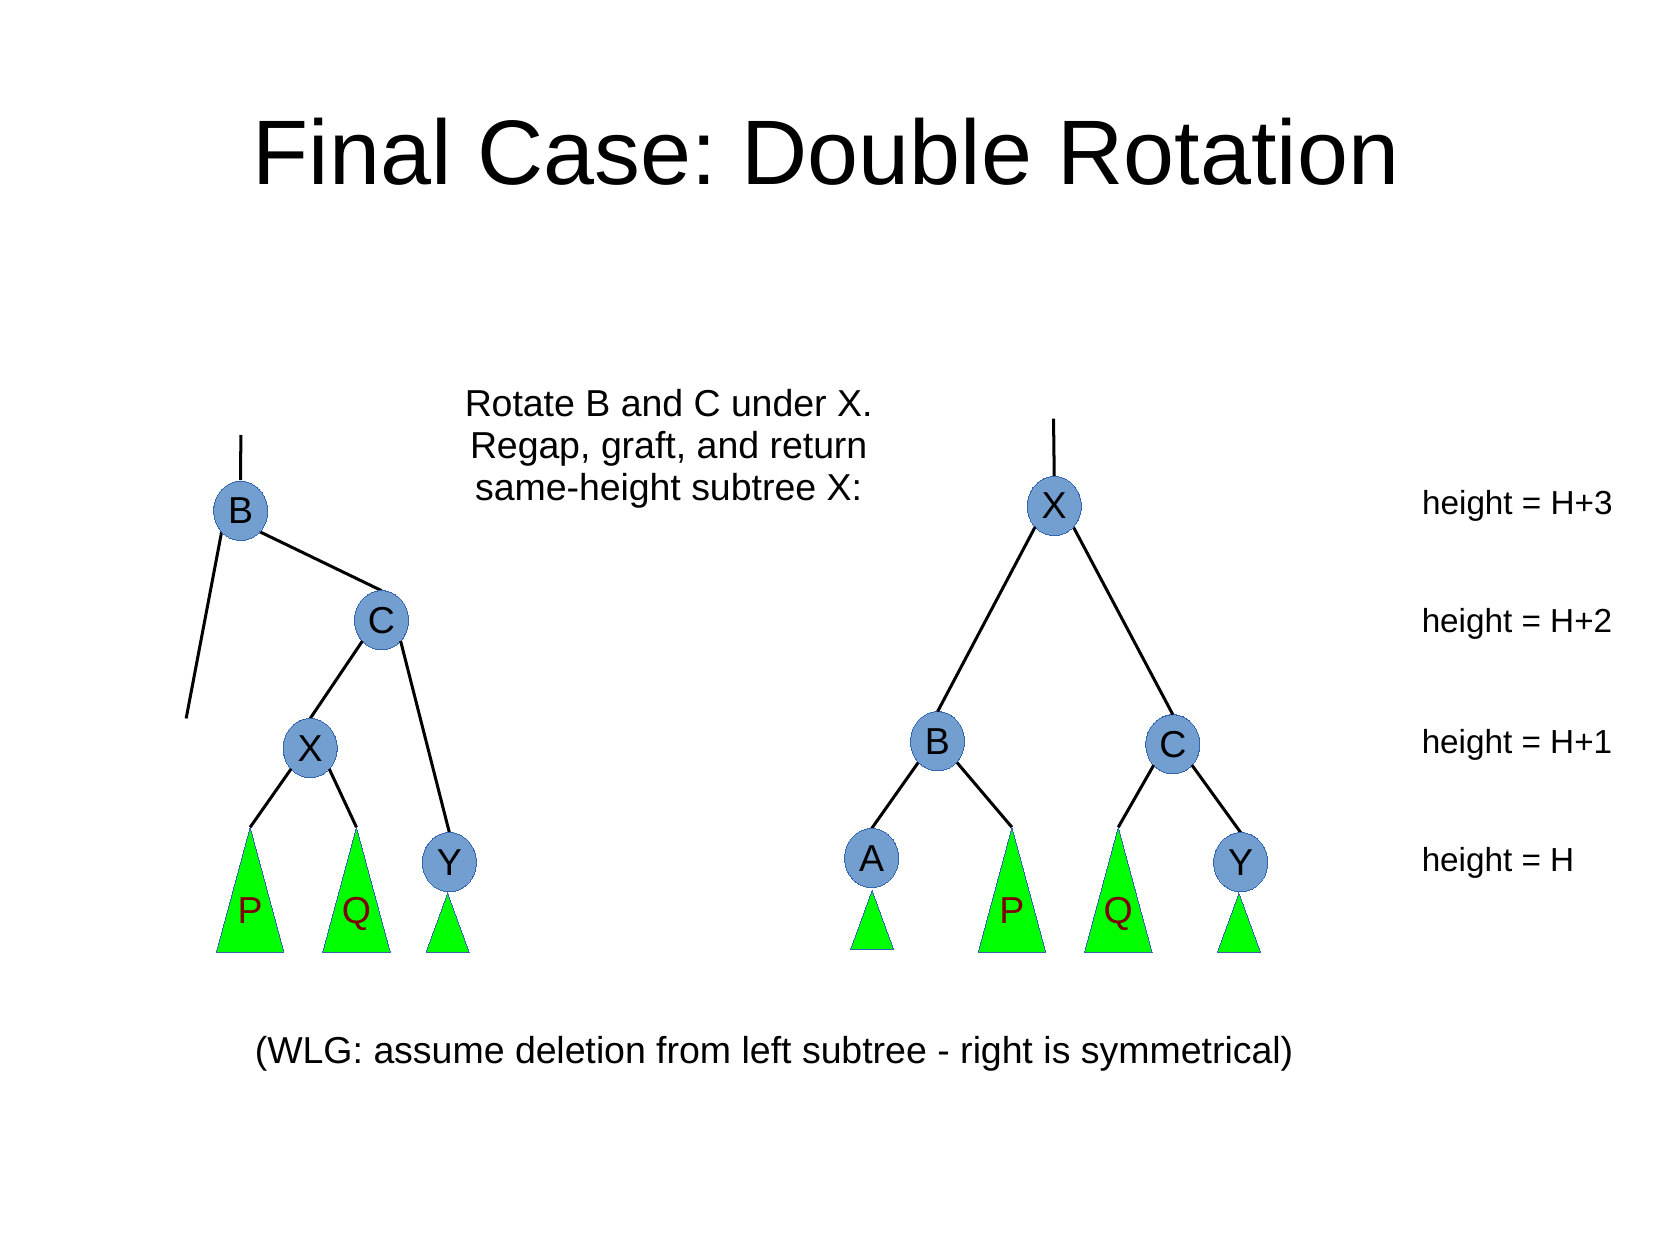

# Final Case: Double Rotation
Rotate B and C under X.
Regap, graft, and return
same-height subtree X:
X
height = H+3
B
C
height = H+2
B
C
height = H+1
X
Q
P
Q
P
A
Y
Y
height = H
(WLG: assume deletion from left subtree - right is symmetrical)